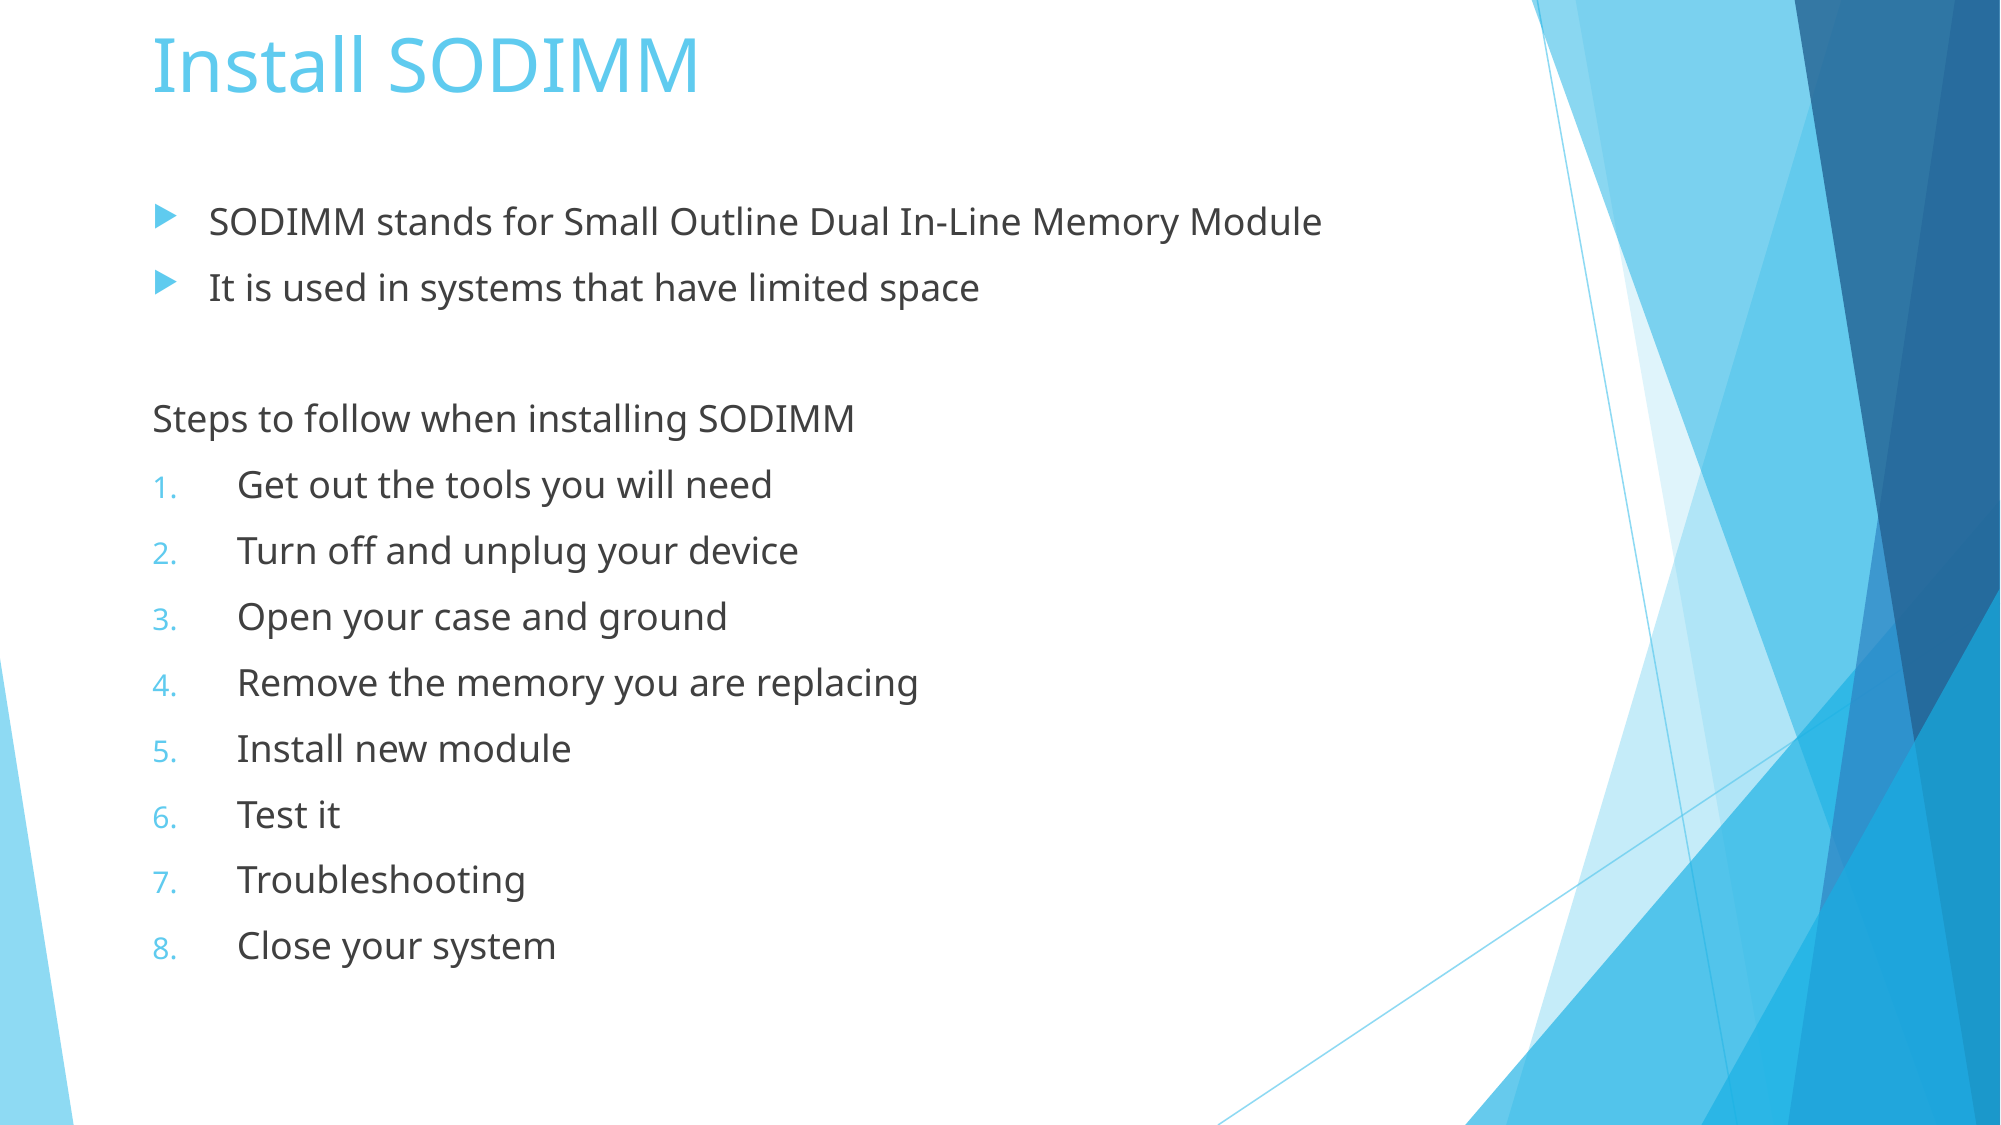

# Install SODIMM
SODIMM stands for Small Outline Dual In-Line Memory Module
It is used in systems that have limited space
Steps to follow when installing SODIMM
Get out the tools you will need
Turn off and unplug your device
Open your case and ground
Remove the memory you are replacing
Install new module
Test it
Troubleshooting
Close your system